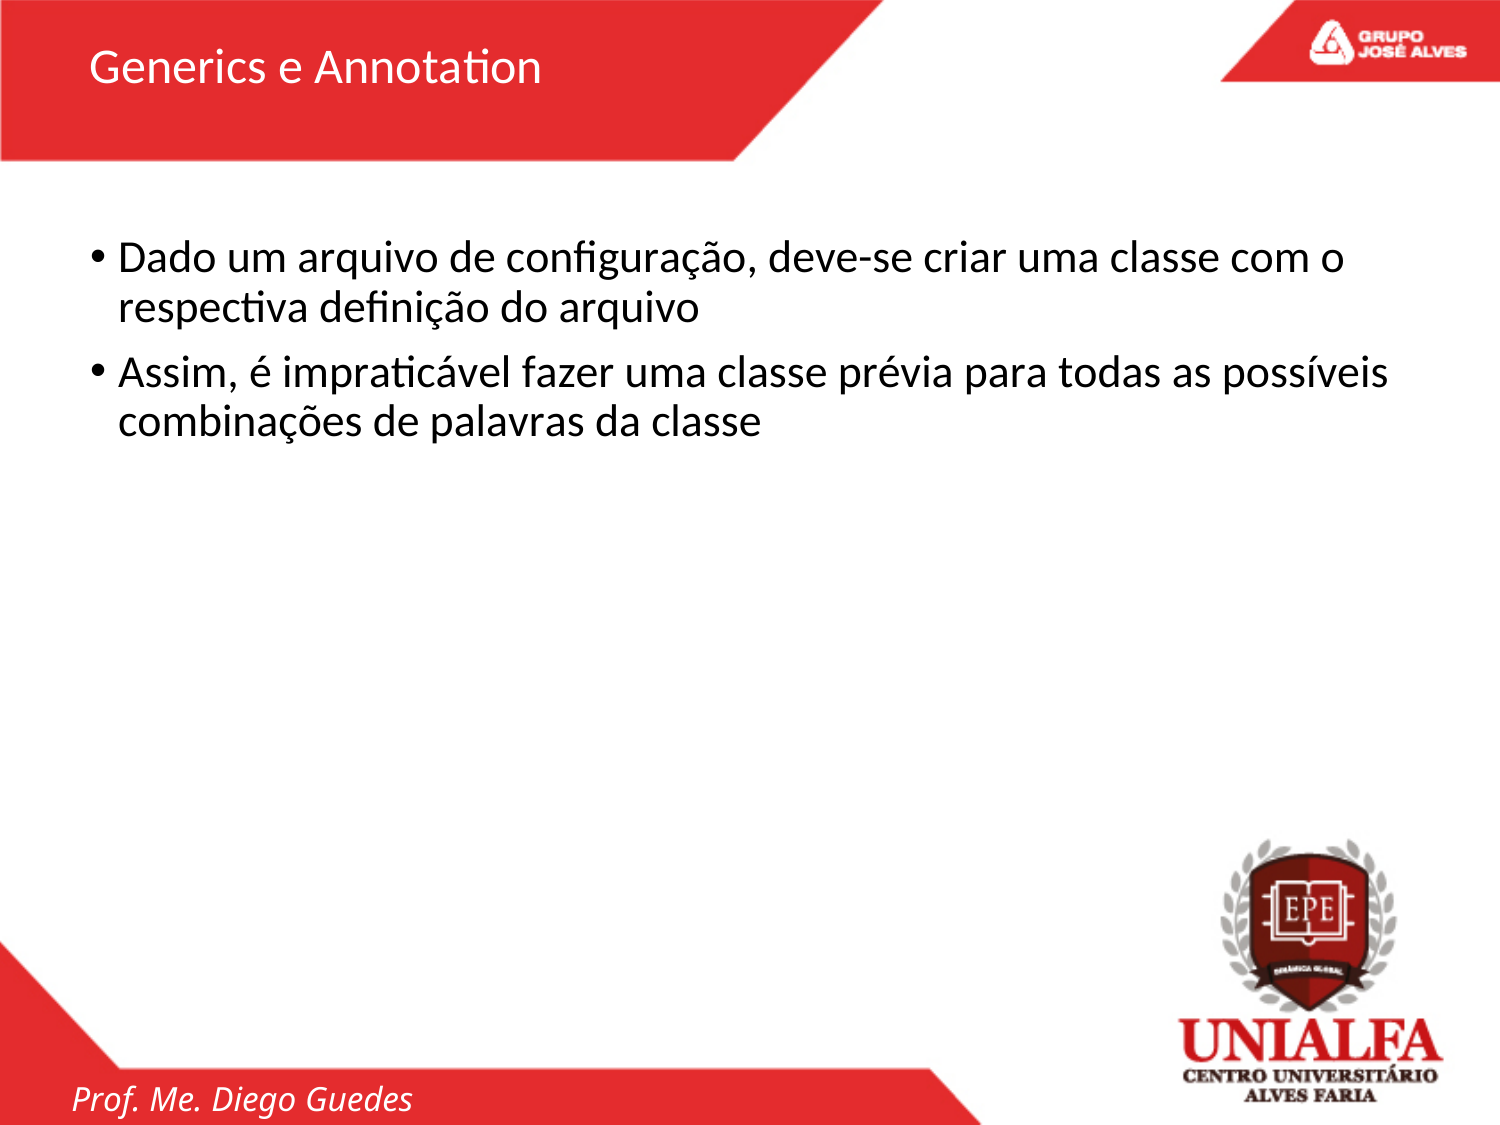

Generics e Annotation
# Dado um arquivo de configuração, deve-se criar uma classe com o respectiva definição do arquivo
Assim, é impraticável fazer uma classe prévia para todas as possíveis combinações de palavras da classe
Prof. Me. Diego Guedes